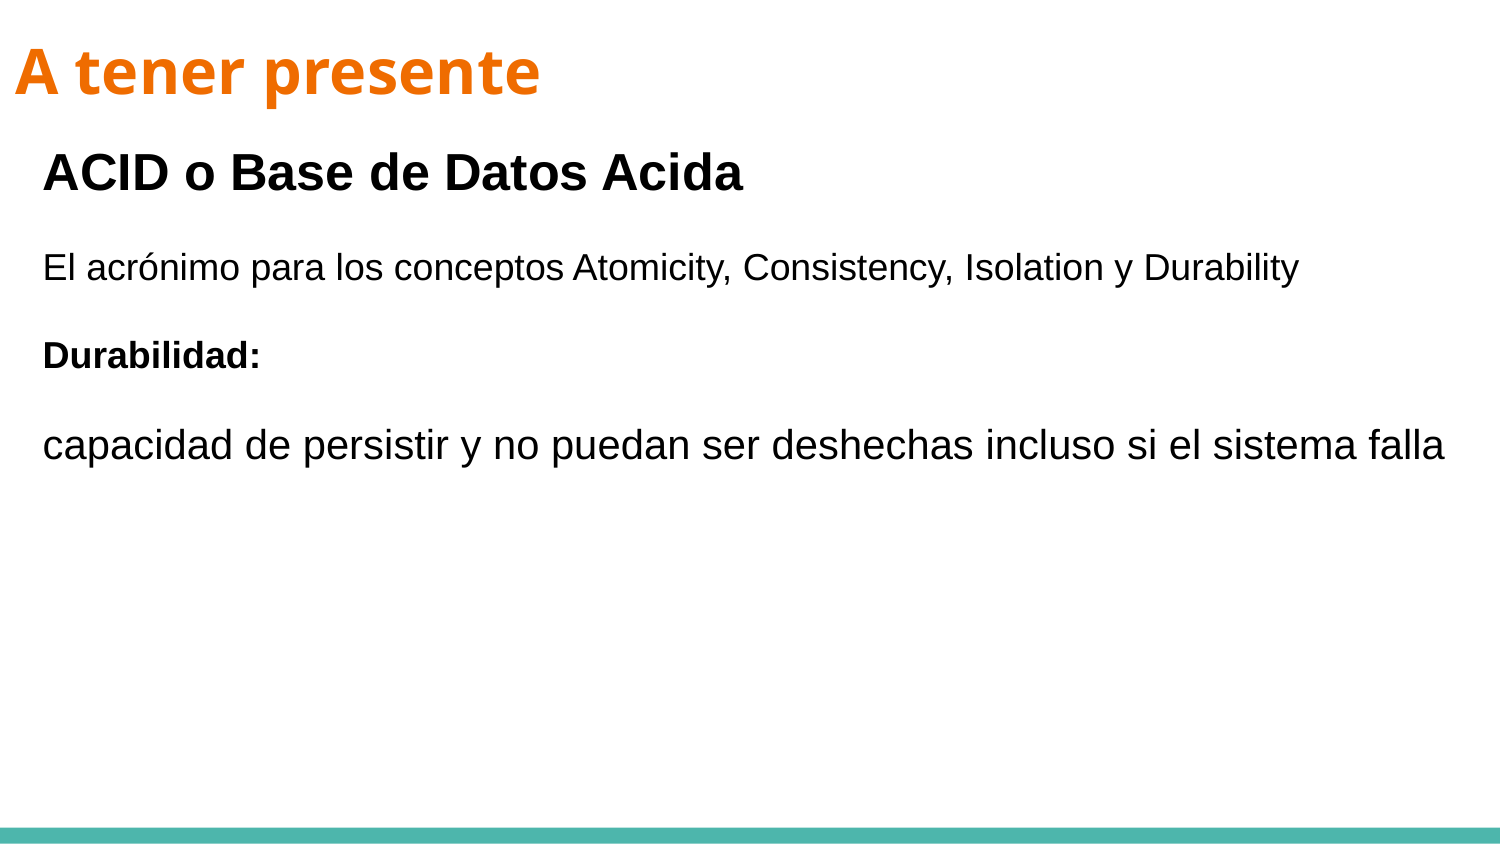

# A tener presente
ACID o Base de Datos Acida
El acrónimo para los conceptos Atomicity, Consistency, Isolation y Durability
Durabilidad:
capacidad de persistir y no puedan ser deshechas incluso si el sistema falla